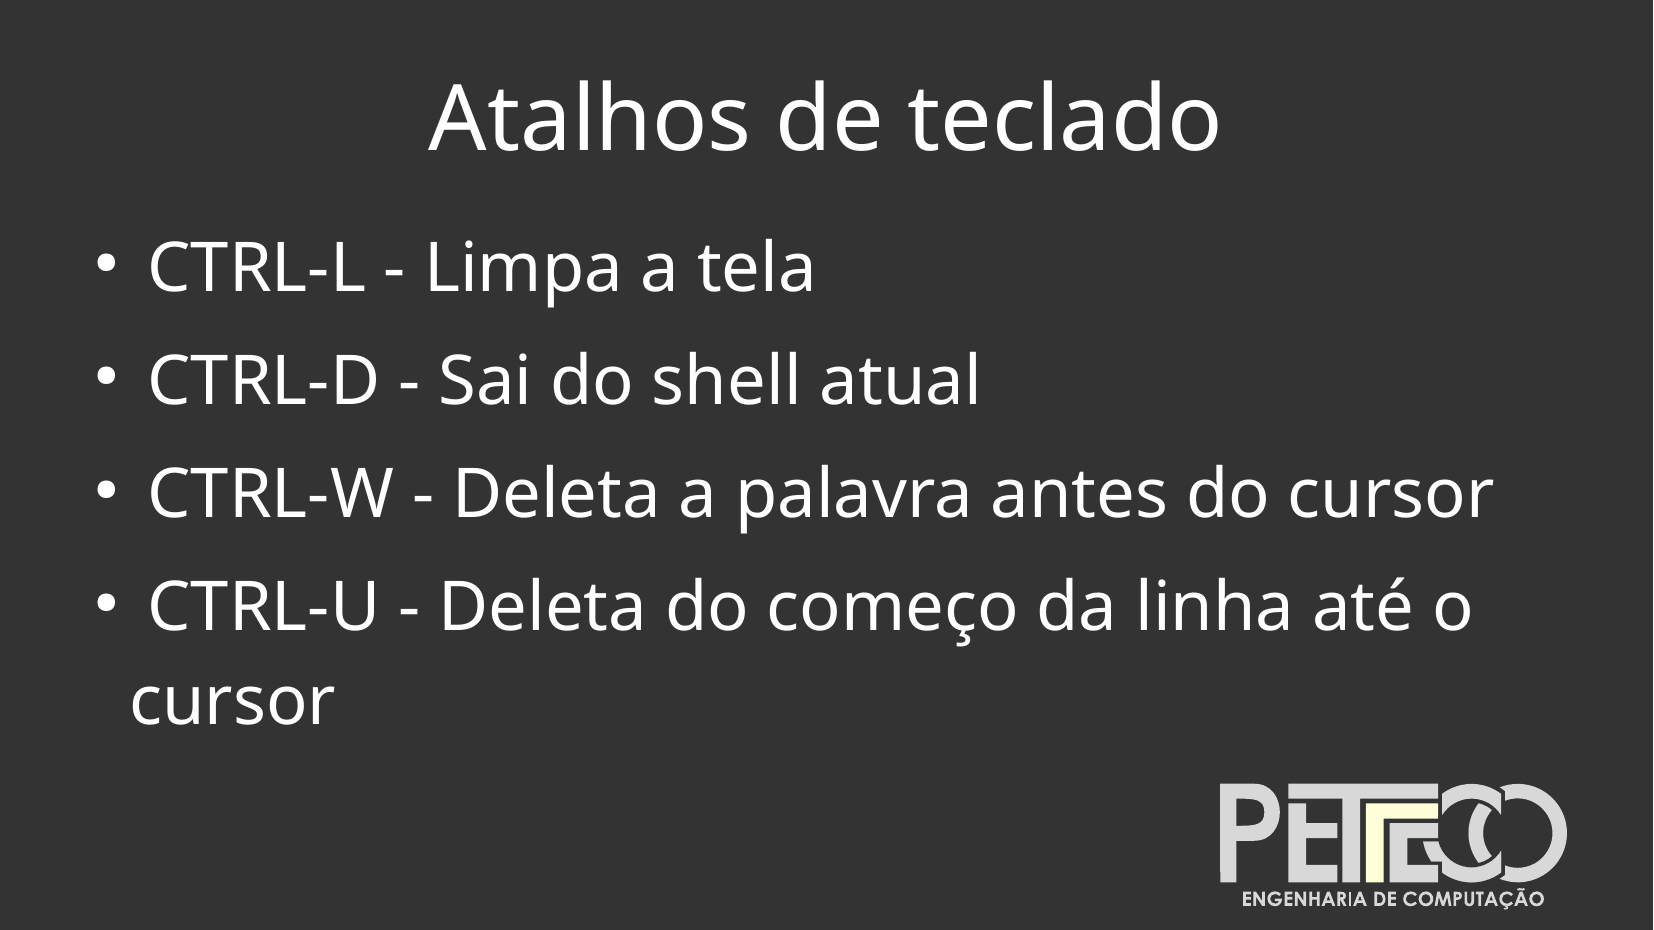

# Atalhos de teclado
 CTRL-L - Limpa a tela
 CTRL-D - Sai do shell atual
 CTRL-W - Deleta a palavra antes do cursor
 CTRL-U - Deleta do começo da linha até o cursor